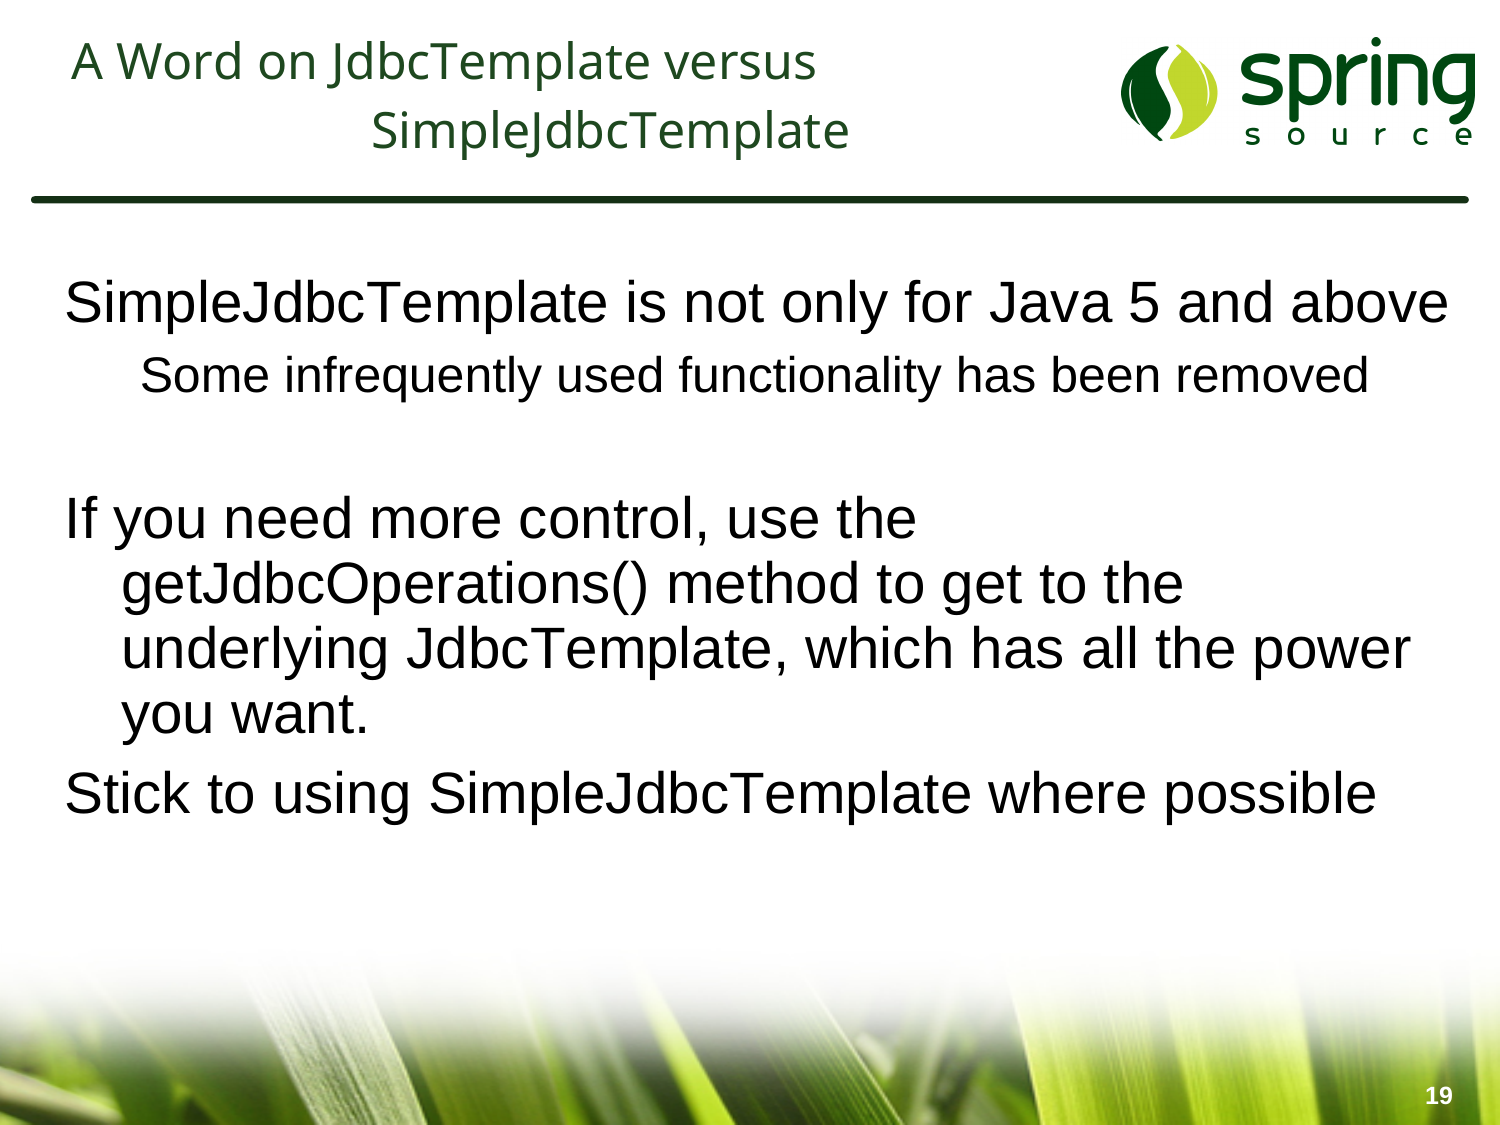

# A Word on JdbcTemplate versus SimpleJdbcTemplate
SimpleJdbcTemplate is not only for Java 5 and above
Some infrequently used functionality has been removed
If you need more control, use the getJdbcOperations() method to get to the underlying JdbcTemplate, which has all the power you want.
Stick to using SimpleJdbcTemplate where possible